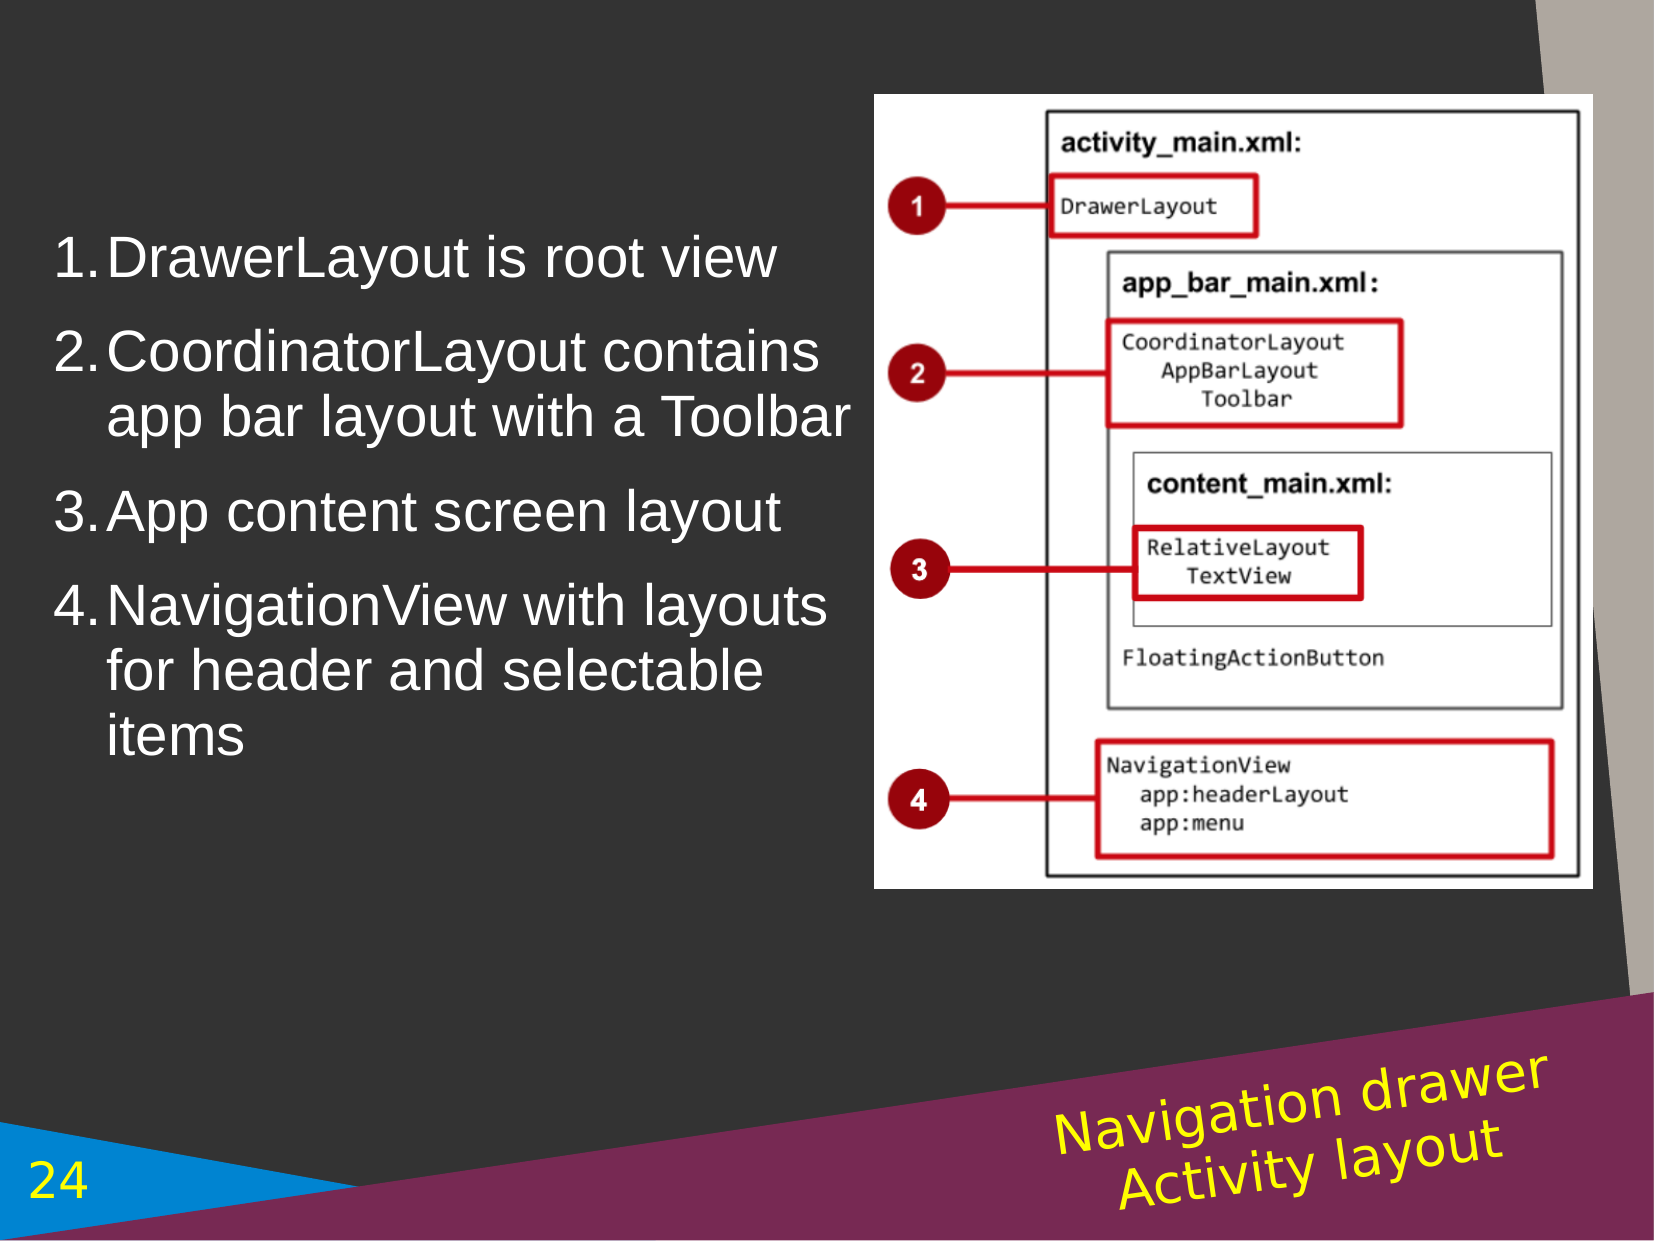

DrawerLayout is root view
CoordinatorLayout contains app bar layout with a Toolbar
App content screen layout
NavigationView with layouts for header and selectable items
# Navigation drawer Activity layout
24